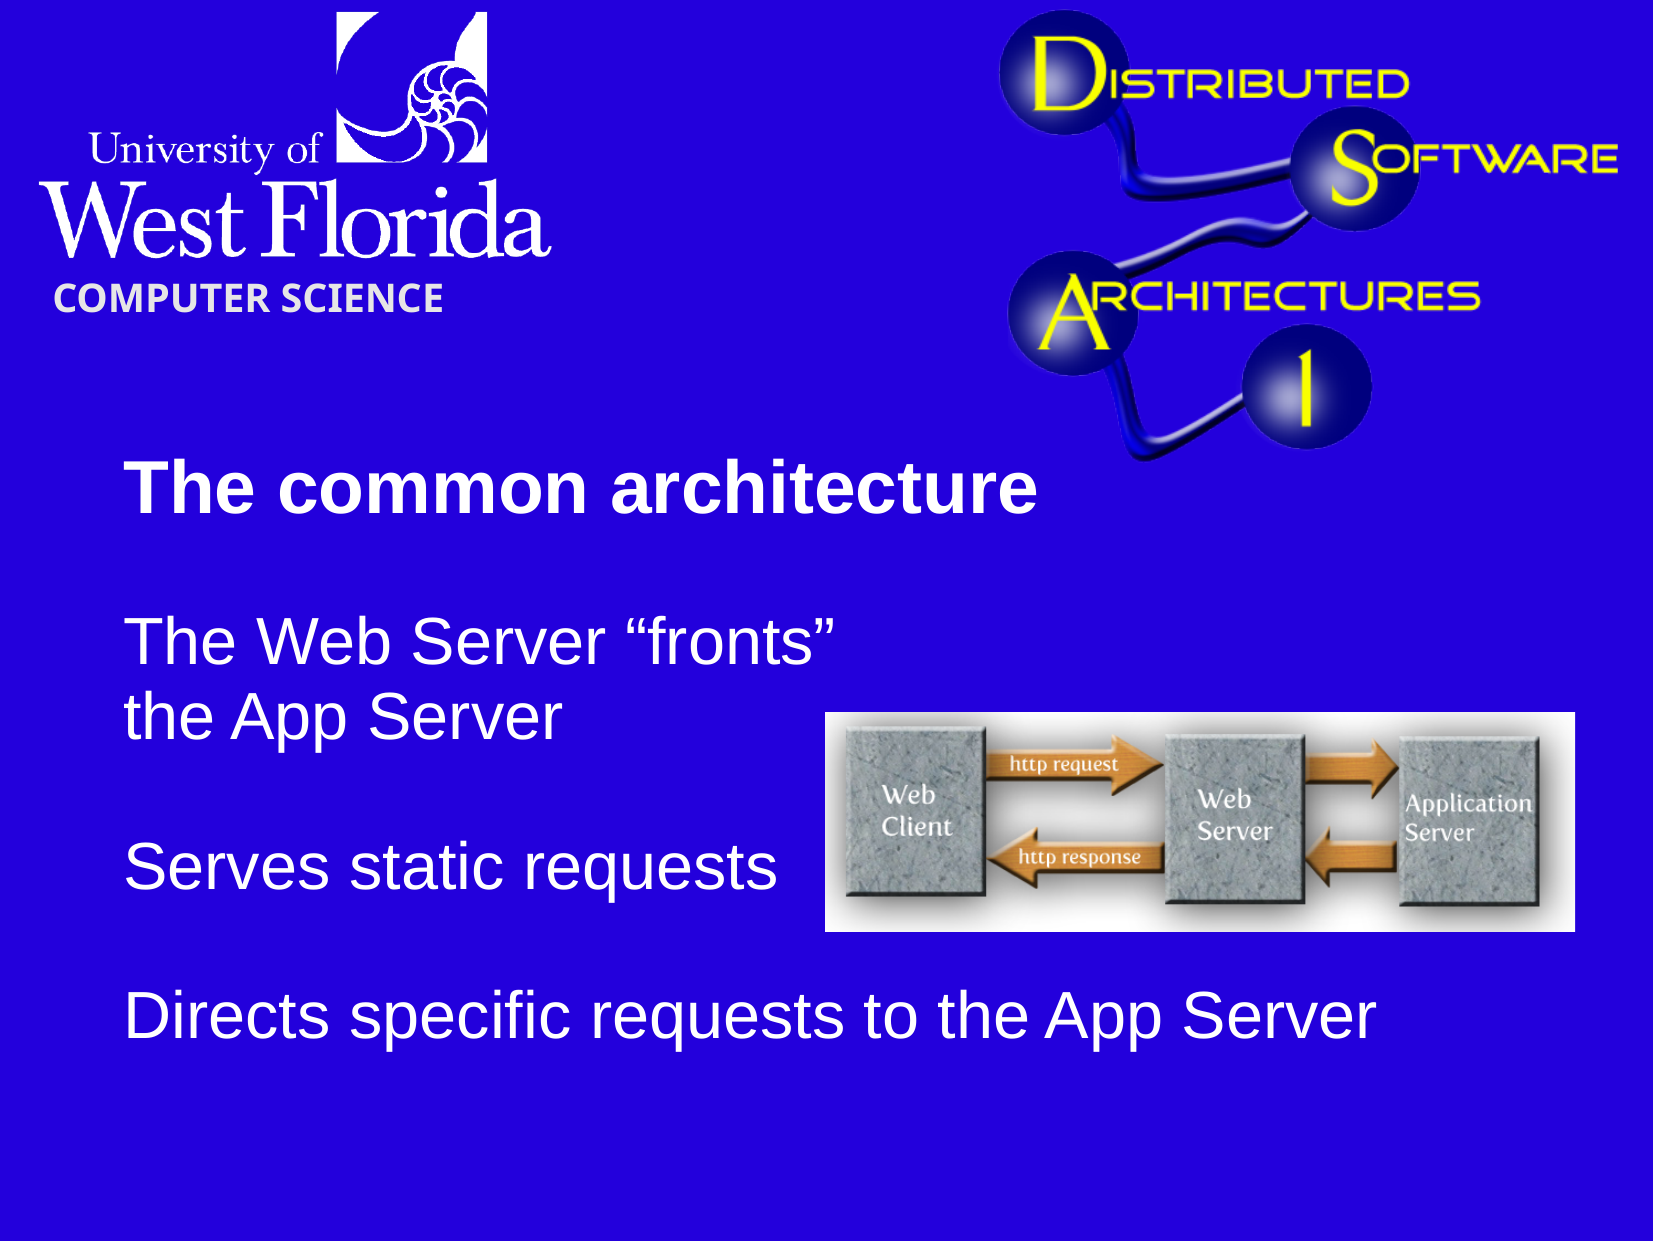

COMPUTER SCIENCE
The common architecture
The Web Server “fronts”
the App Server
Serves static requests
Directs specific requests to the App Server